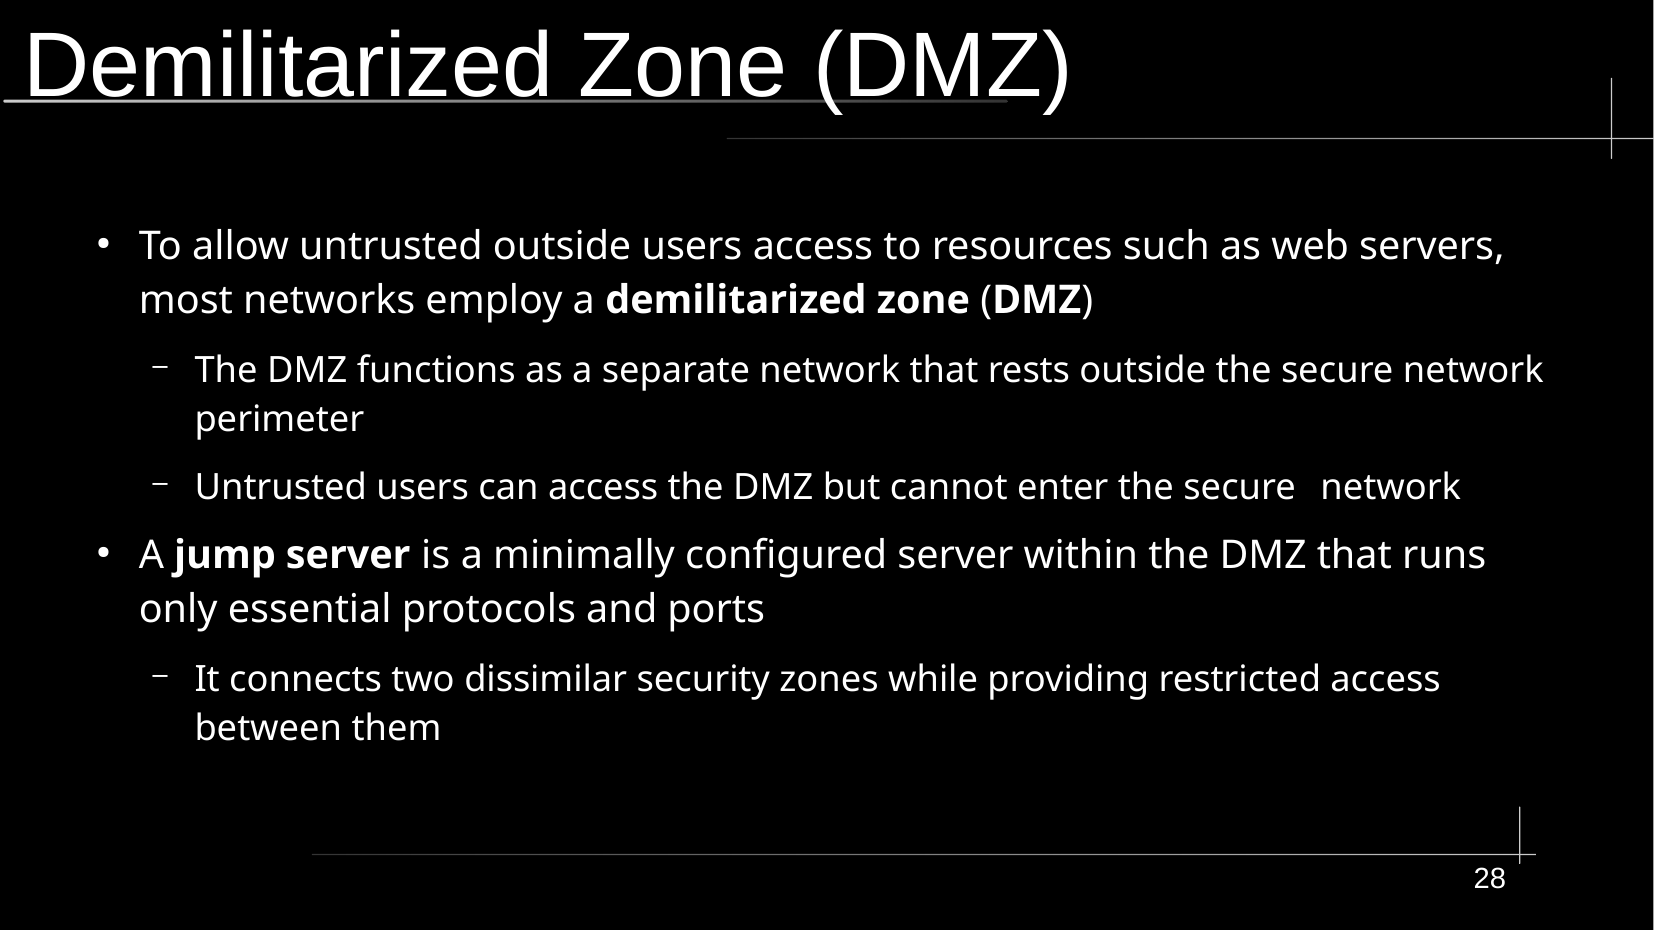

# Demilitarized Zone (DMZ)
To allow untrusted outside users access to resources such as web servers, most networks employ a demilitarized zone (DMZ)
The DMZ functions as a separate network that rests outside the secure network perimeter
Untrusted users can access the DMZ but cannot enter the secure 	network
A jump server is a minimally configured server within the DMZ that runs only essential protocols and ports
It connects two dissimilar security zones while providing restricted access between them
28